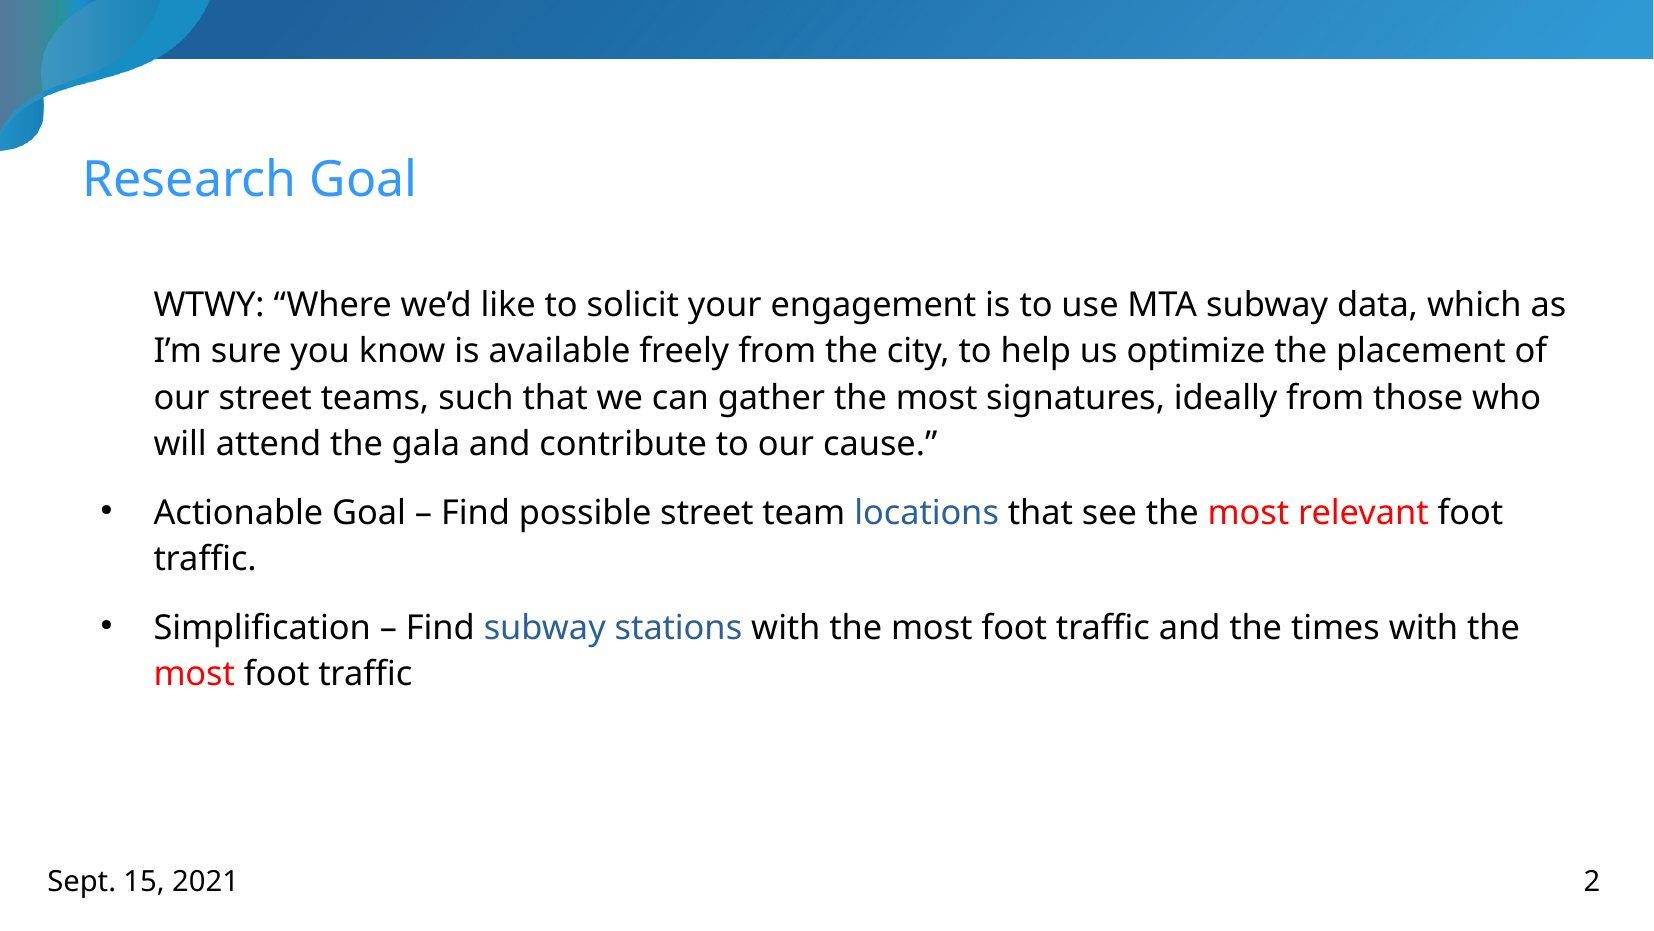

# Research Goal
WTWY: “Where we’d like to solicit your engagement is to use MTA subway data, which as I’m sure you know is available freely from the city, to help us optimize the placement of our street teams, such that we can gather the most signatures, ideally from those who will attend the gala and contribute to our cause.”
Actionable Goal – Find possible street team locations that see the most relevant foot traffic.
Simplification – Find subway stations with the most foot traffic and the times with the most foot traffic
Sept. 15, 2021
2